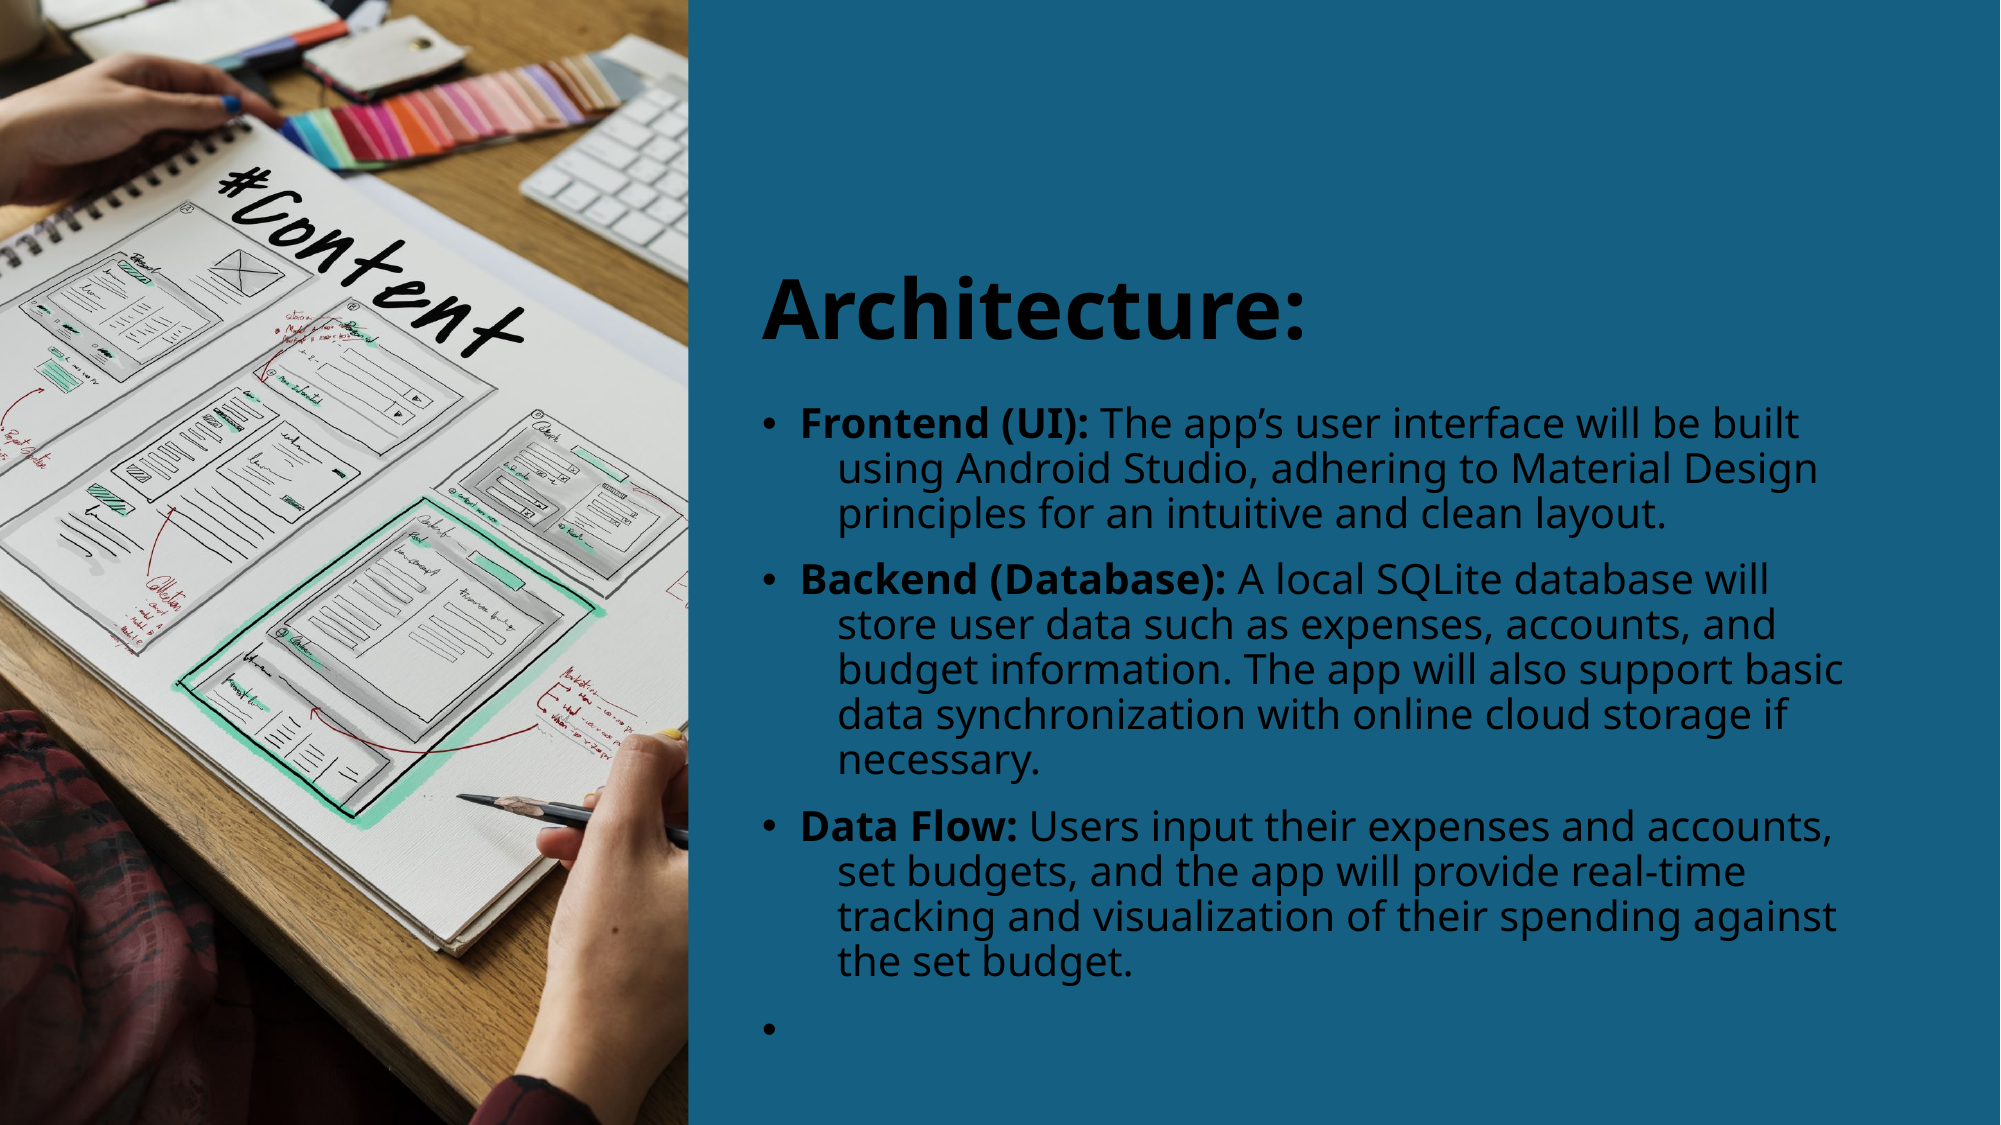

# Architecture:
Frontend (UI): The app’s user interface will be built using Android Studio, adhering to Material Design principles for an intuitive and clean layout.
Backend (Database): A local SQLite database will store user data such as expenses, accounts, and budget information. The app will also support basic data synchronization with online cloud storage if necessary.
Data Flow: Users input their expenses and accounts, set budgets, and the app will provide real-time tracking and visualization of their spending against the set budget.